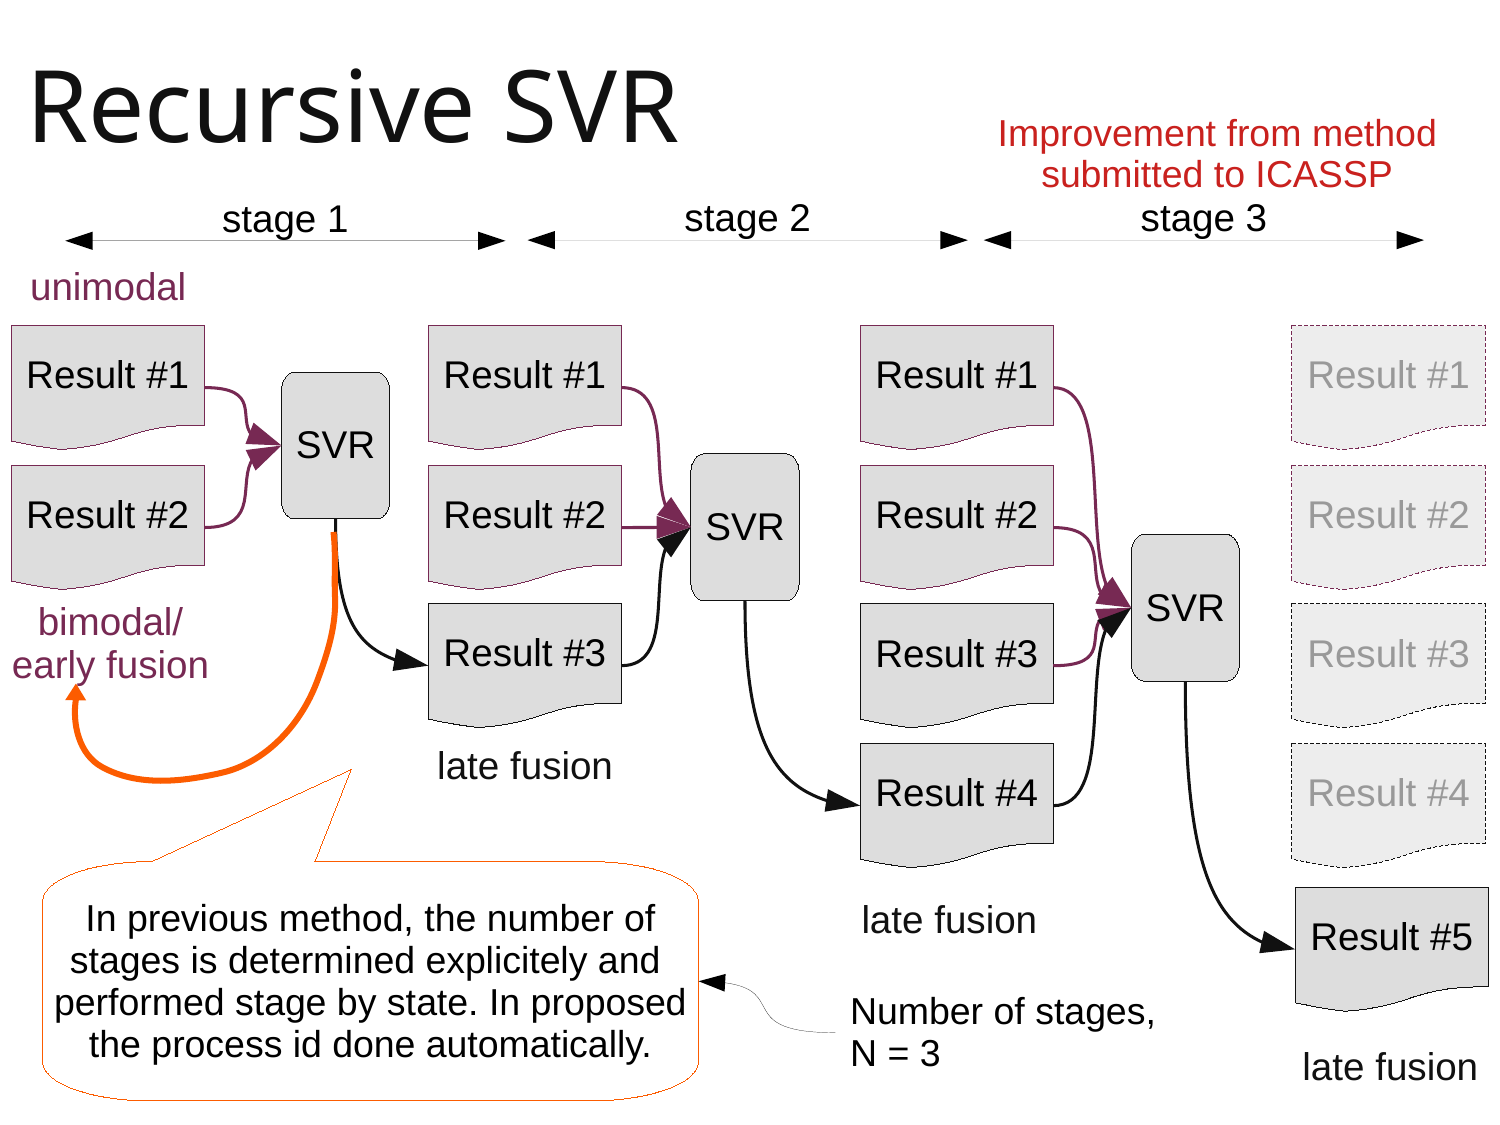

# Recursive SVR
Improvement from method submitted to ICASSP
In previous method, the number of
stages is determined explicitely and
performed stage by state. In proposed
the process id done automatically.
Number of stages,
N = 3